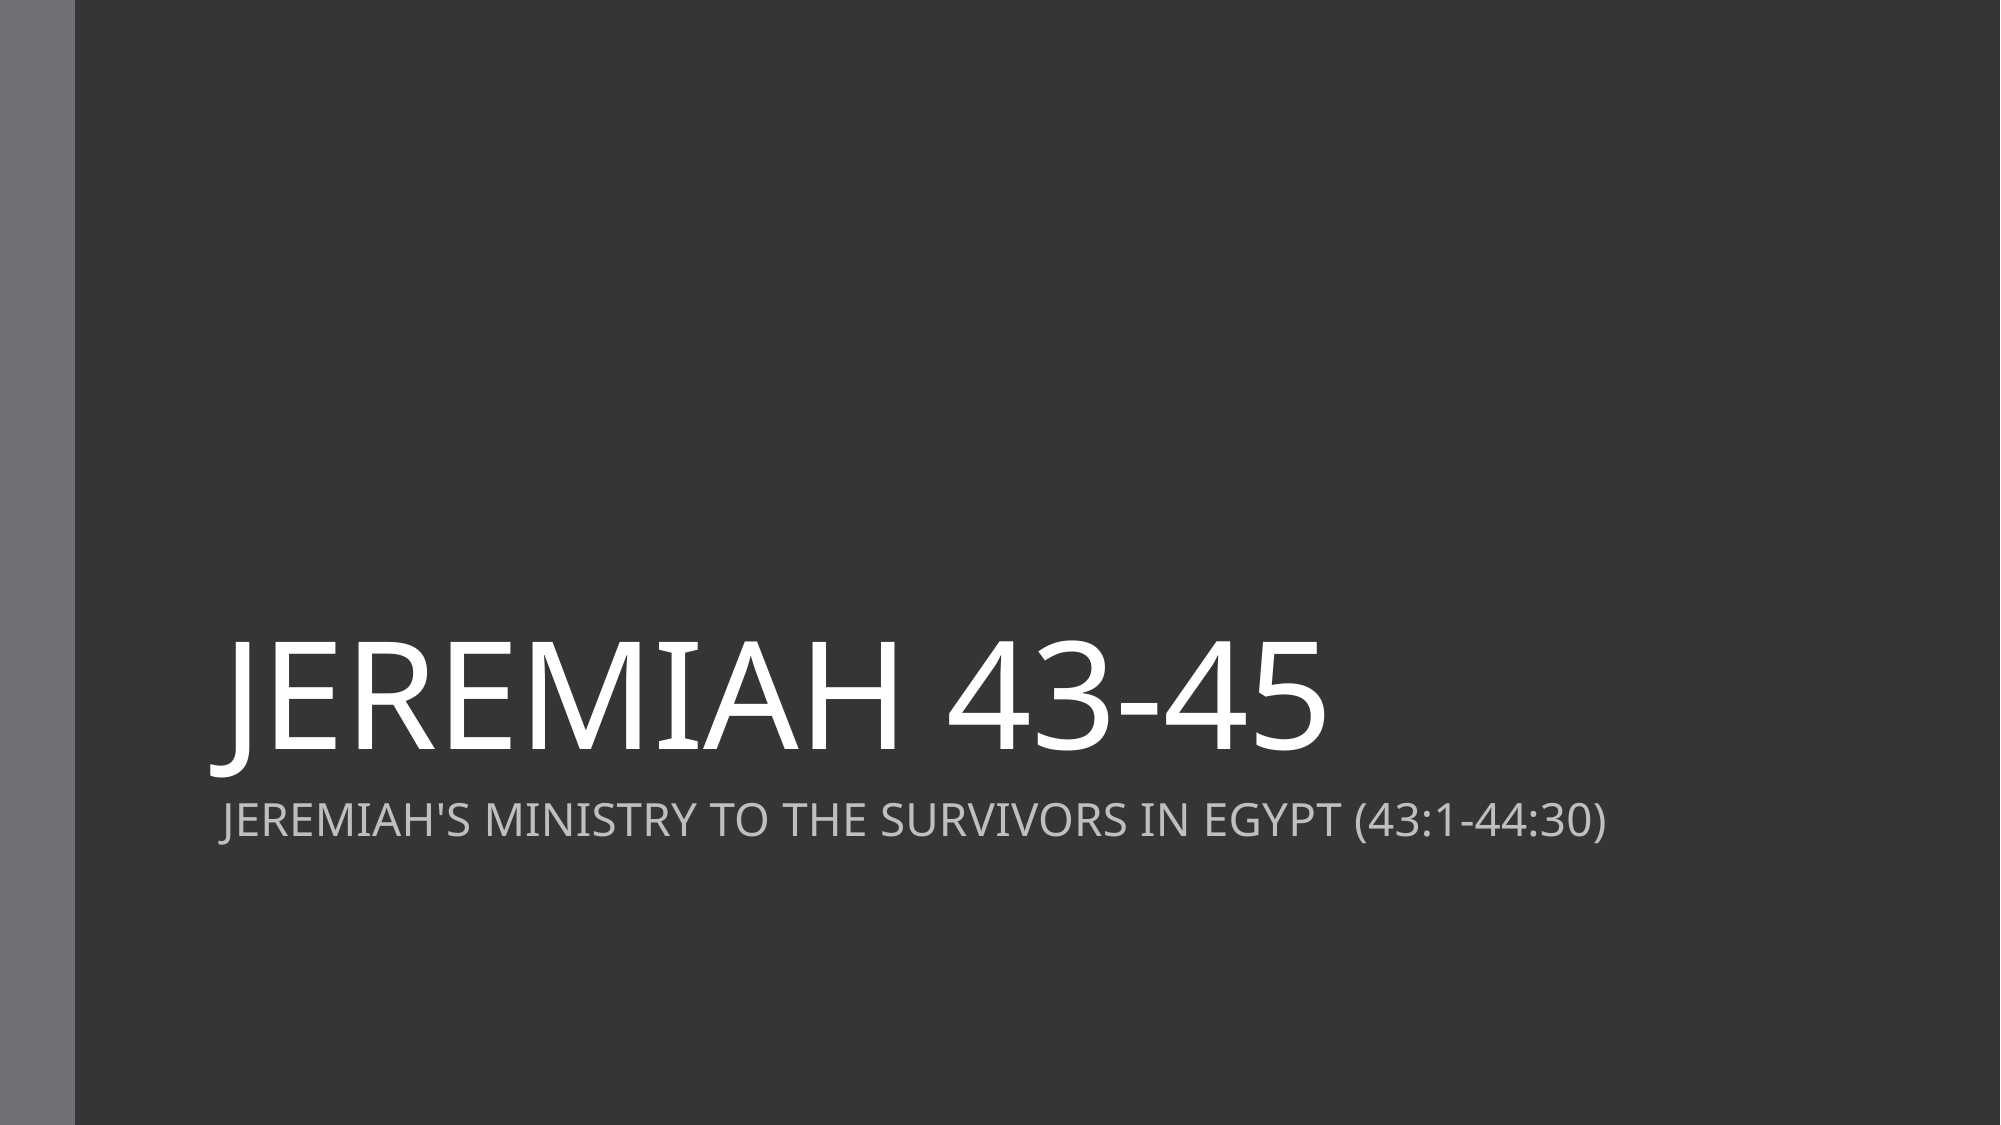

# JEREMIAH 43-45
JEREMIAH'S MINISTRY TO THE SURVIVORS IN EGYPT (43:1-44:30)